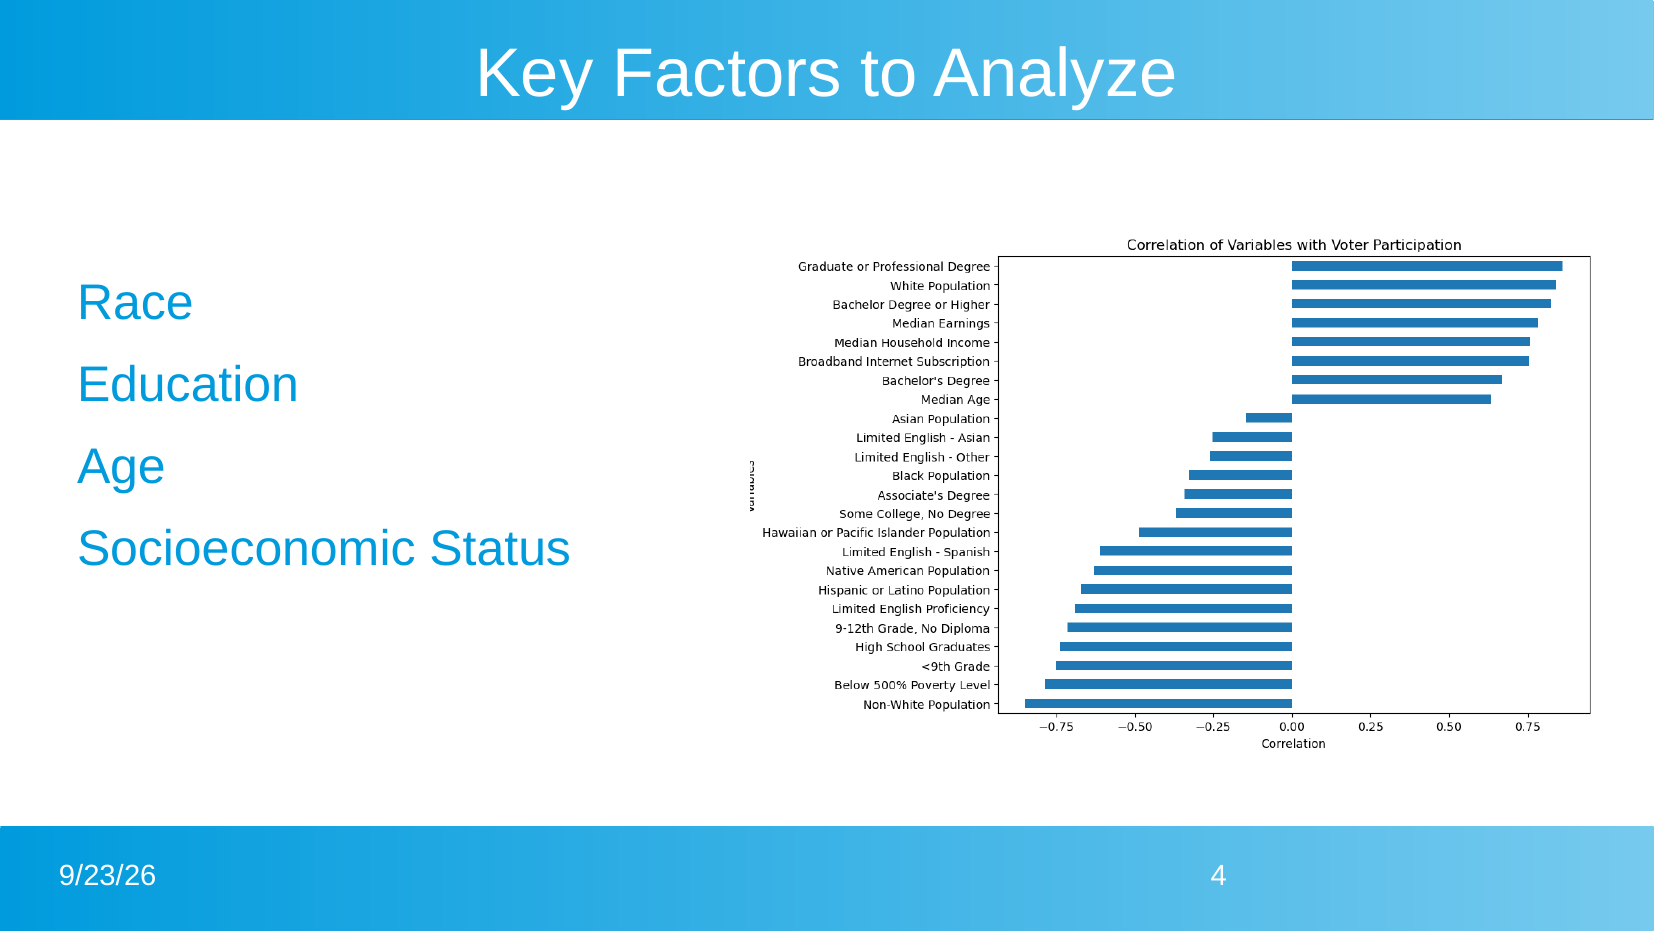

# Key Factors to Analyze
Race
Education
Age
Socioeconomic Status